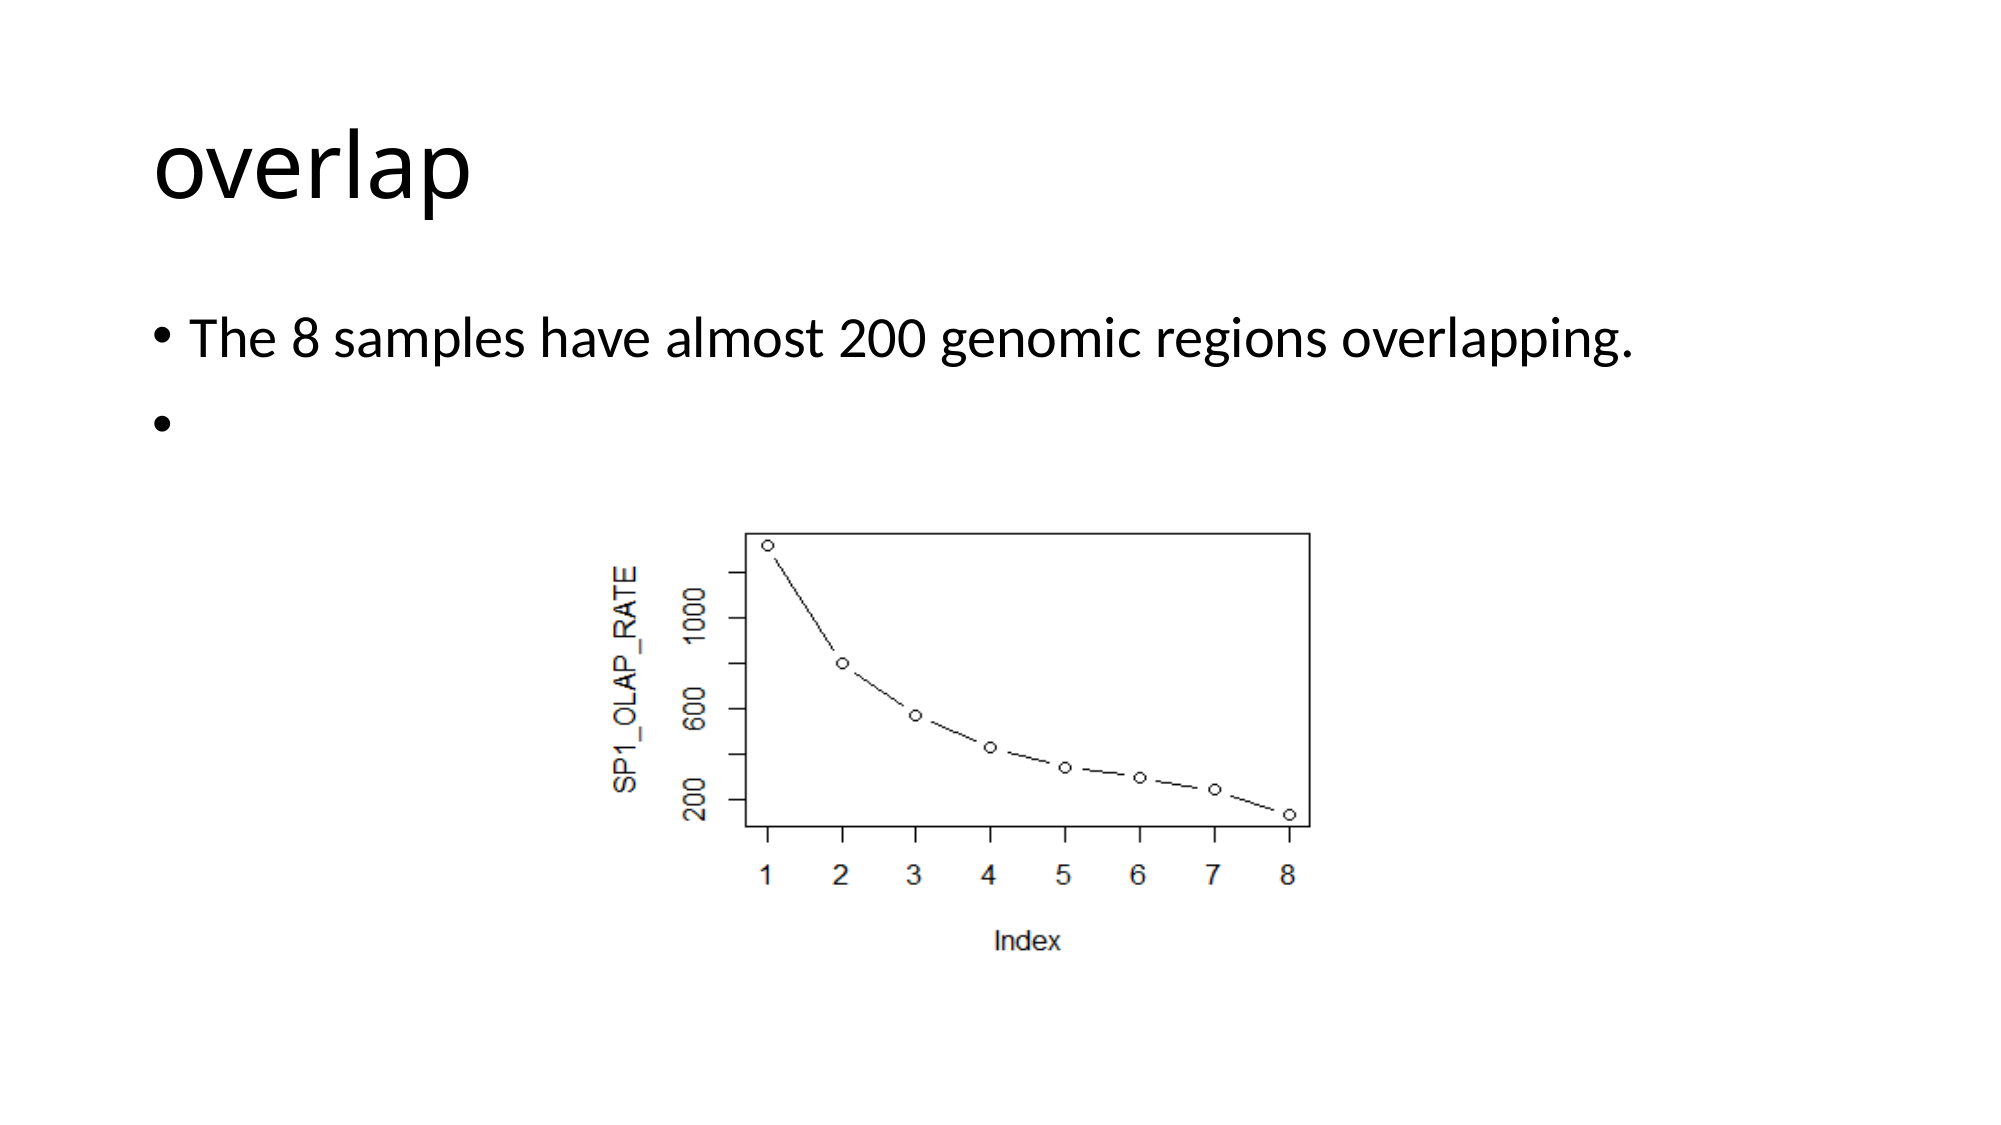

# overlap
The 8 samples have almost 200 genomic regions overlapping.